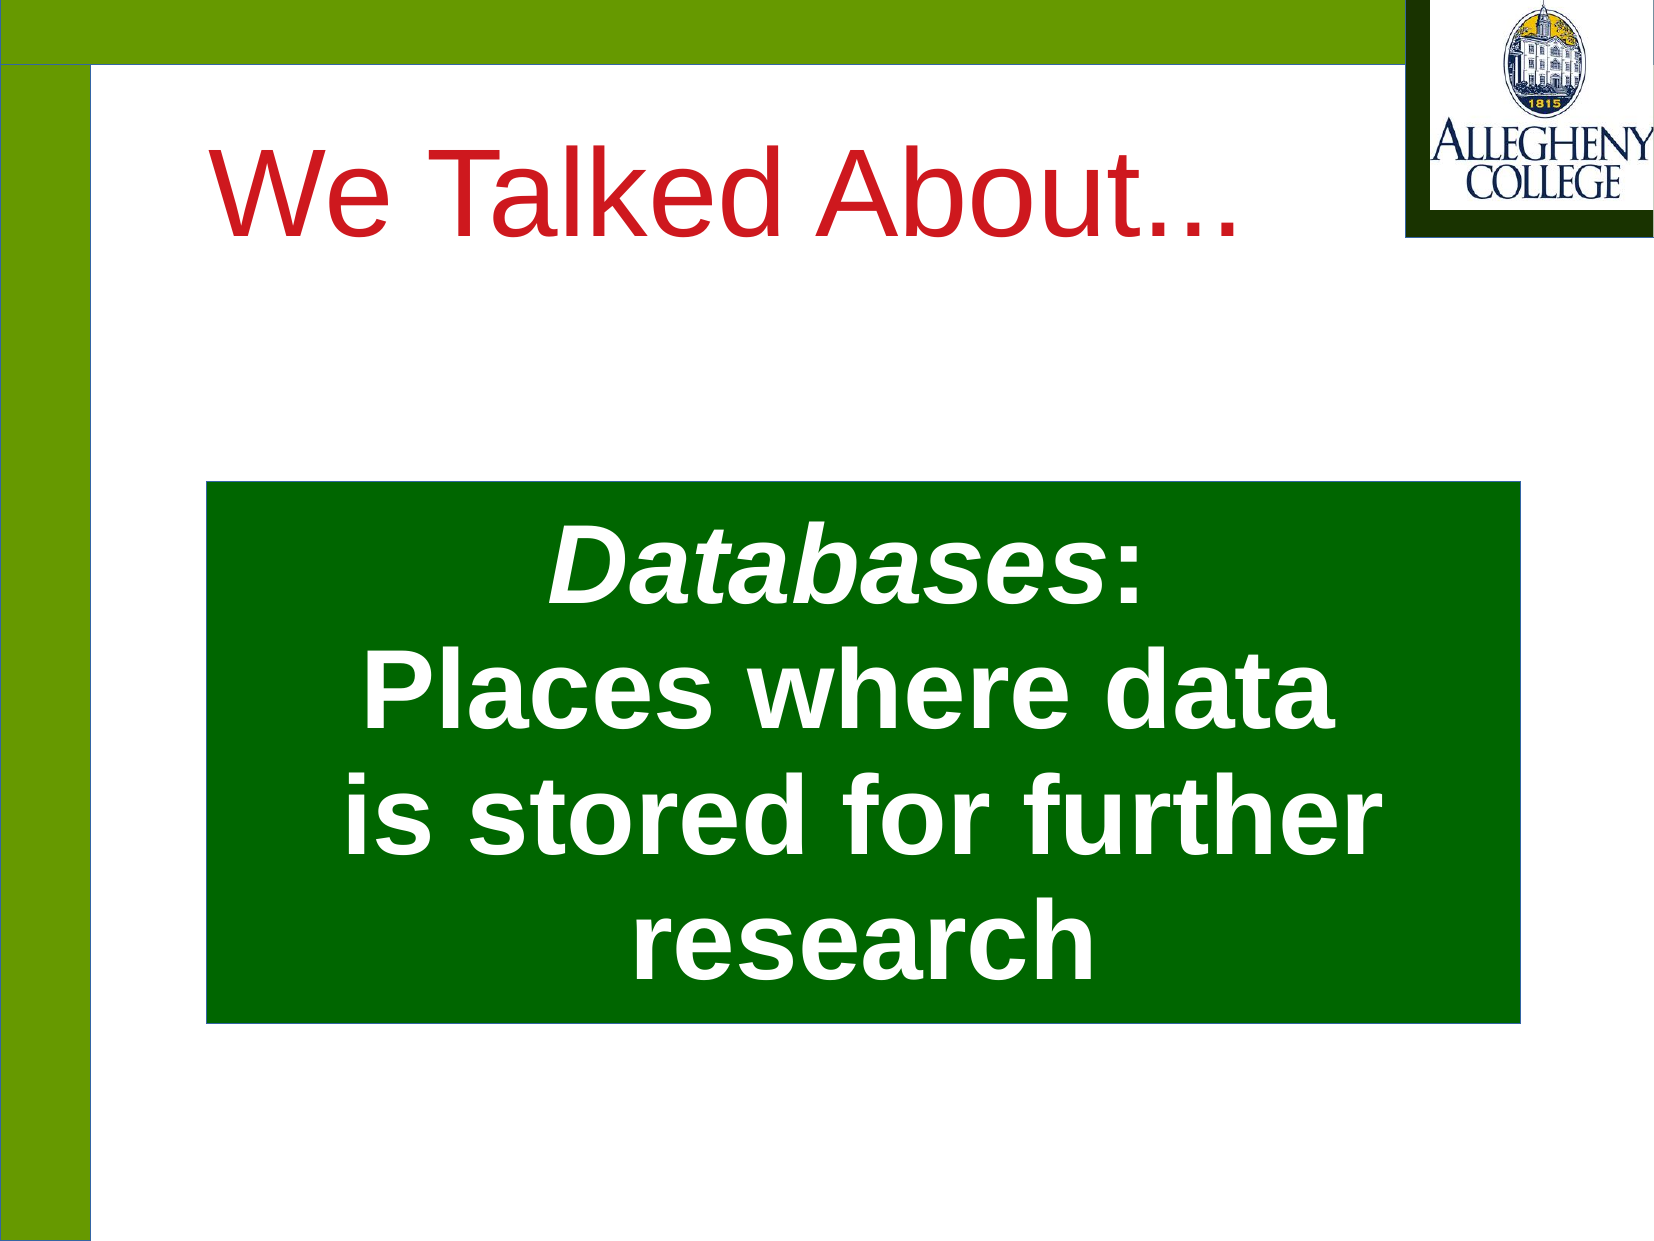

We Talked About...
Databases:
Places where data
is stored for further
research